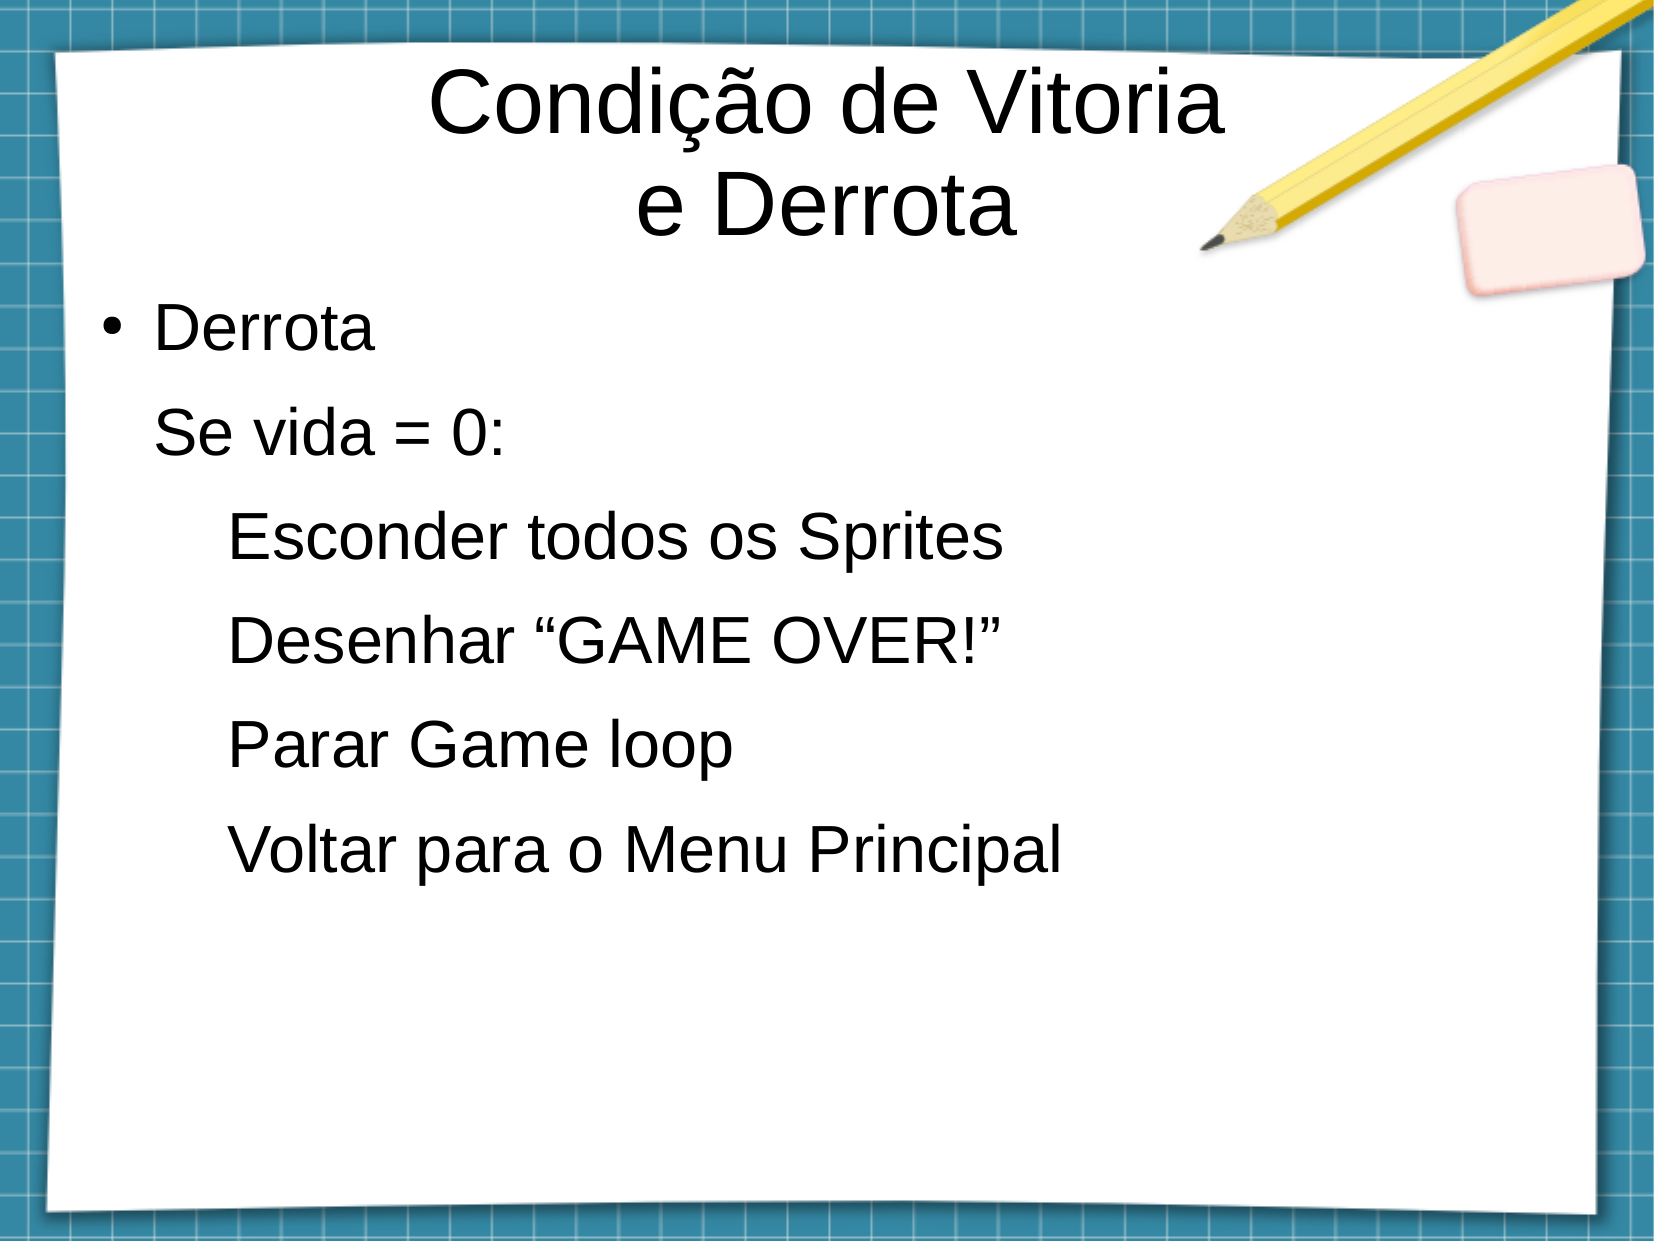

# Condição de Vitoria e Derrota
Derrota
Se vida = 0:
 Esconder todos os Sprites
 Desenhar “GAME OVER!”
 Parar Game loop
 Voltar para o Menu Principal